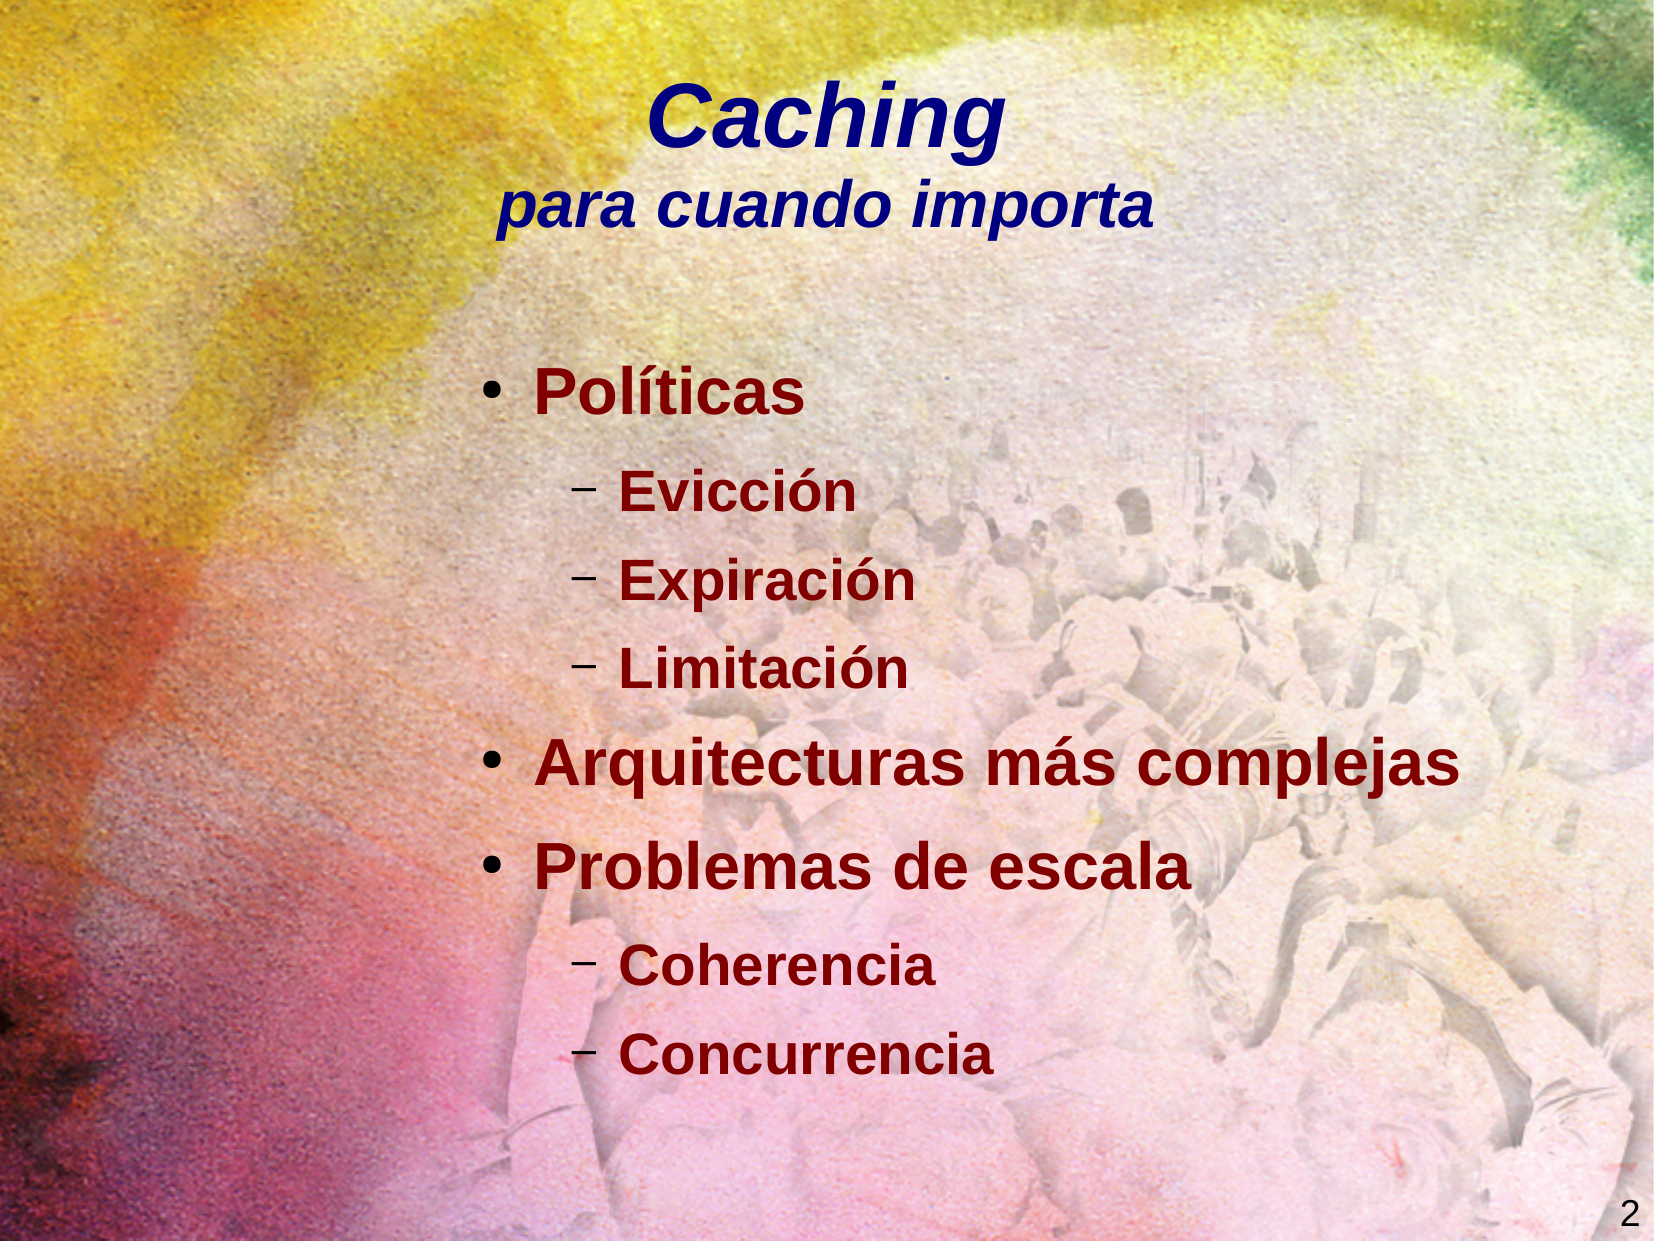

# Caching para cuando importa
Políticas
Evicción
Expiración
Limitación
Arquitecturas más complejas
Problemas de escala
Coherencia
Concurrencia
2